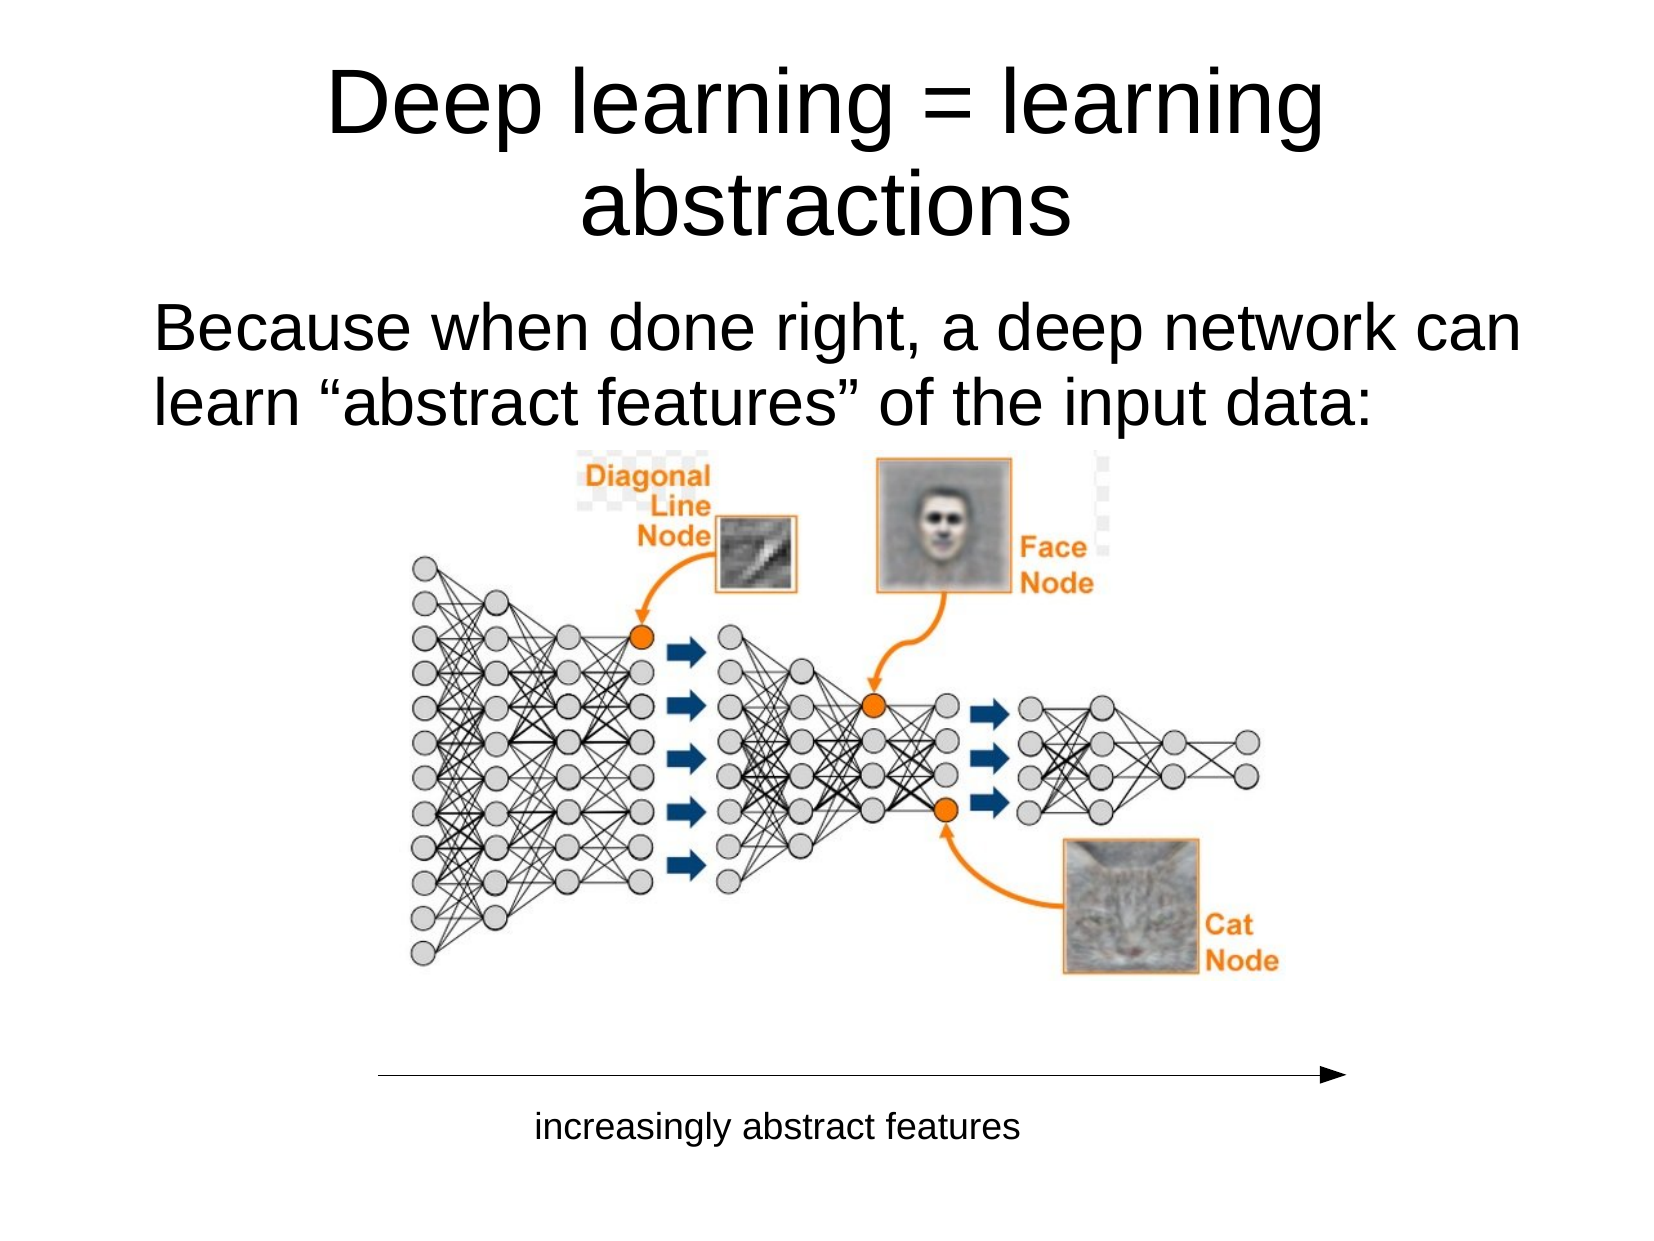

# Deep learning = learning abstractions
Because when done right, a deep network can learn “abstract features” of the input data:
increasingly abstract features